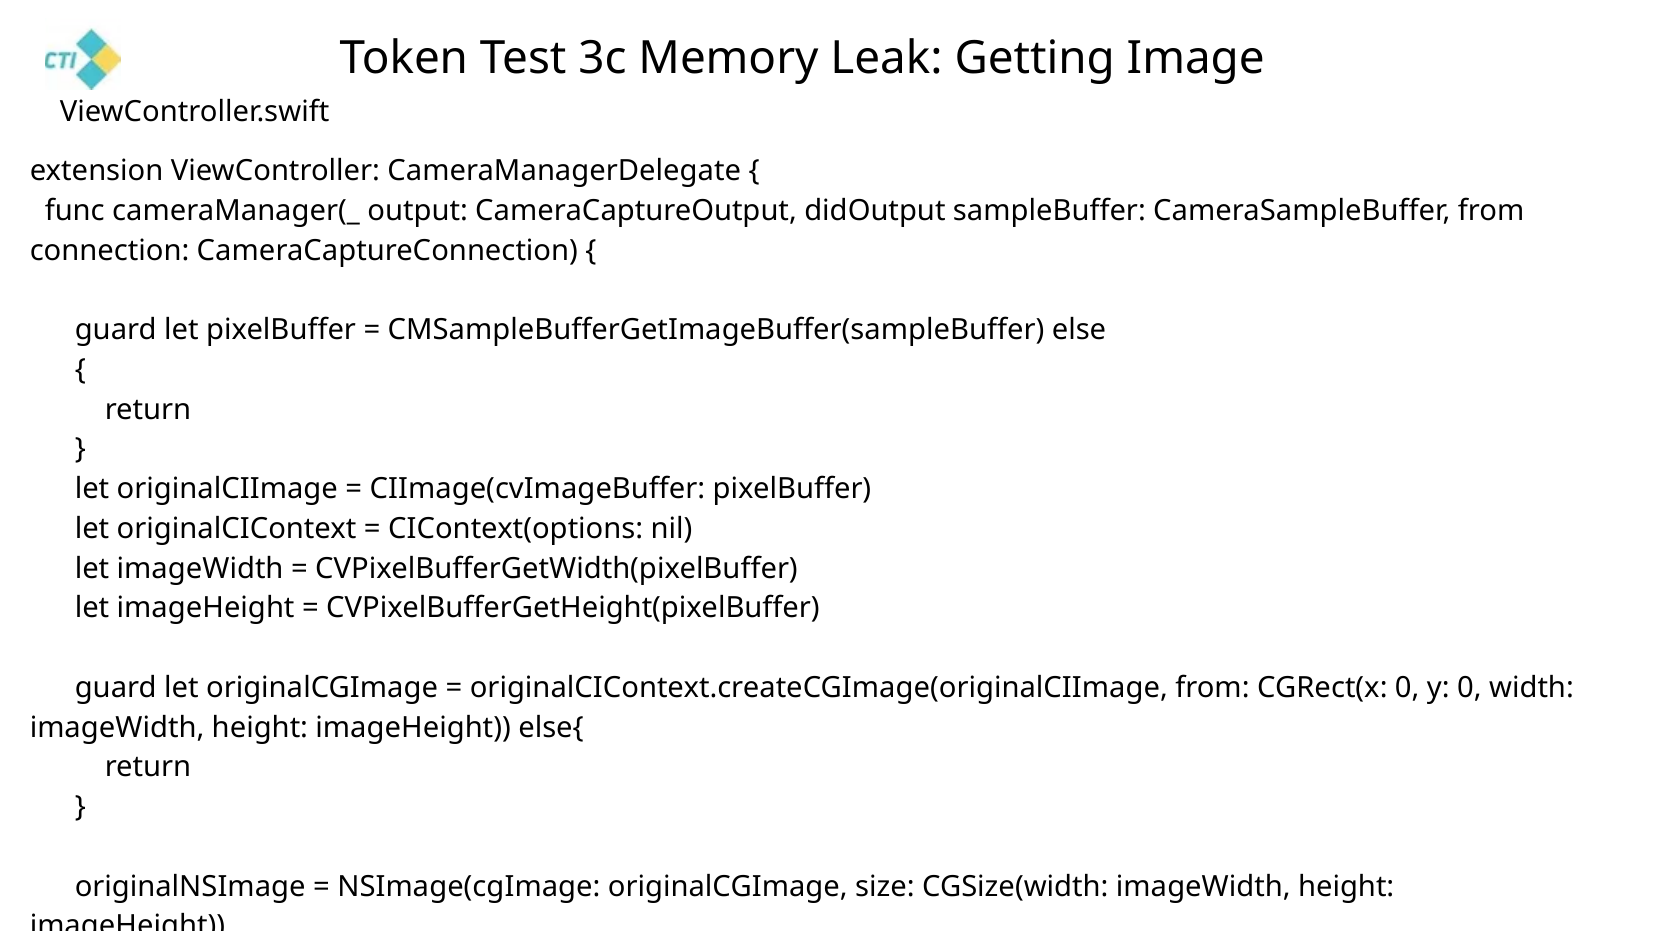

Token Test 3c Memory Leak: Getting Image
ViewController.swift
extension ViewController: CameraManagerDelegate {
 func cameraManager(_ output: CameraCaptureOutput, didOutput sampleBuffer: CameraSampleBuffer, from connection: CameraCaptureConnection) {
 guard let pixelBuffer = CMSampleBufferGetImageBuffer(sampleBuffer) else
 {
 return
 }
 let originalCIImage = CIImage(cvImageBuffer: pixelBuffer)
 let originalCIContext = CIContext(options: nil)
 let imageWidth = CVPixelBufferGetWidth(pixelBuffer)
 let imageHeight = CVPixelBufferGetHeight(pixelBuffer)
 guard let originalCGImage = originalCIContext.createCGImage(originalCIImage, from: CGRect(x: 0, y: 0, width: imageWidth, height: imageHeight)) else{
 return
 }
 originalNSImage = NSImage(cgImage: originalCGImage, size: CGSize(width: imageWidth, height: imageHeight))
 }
}